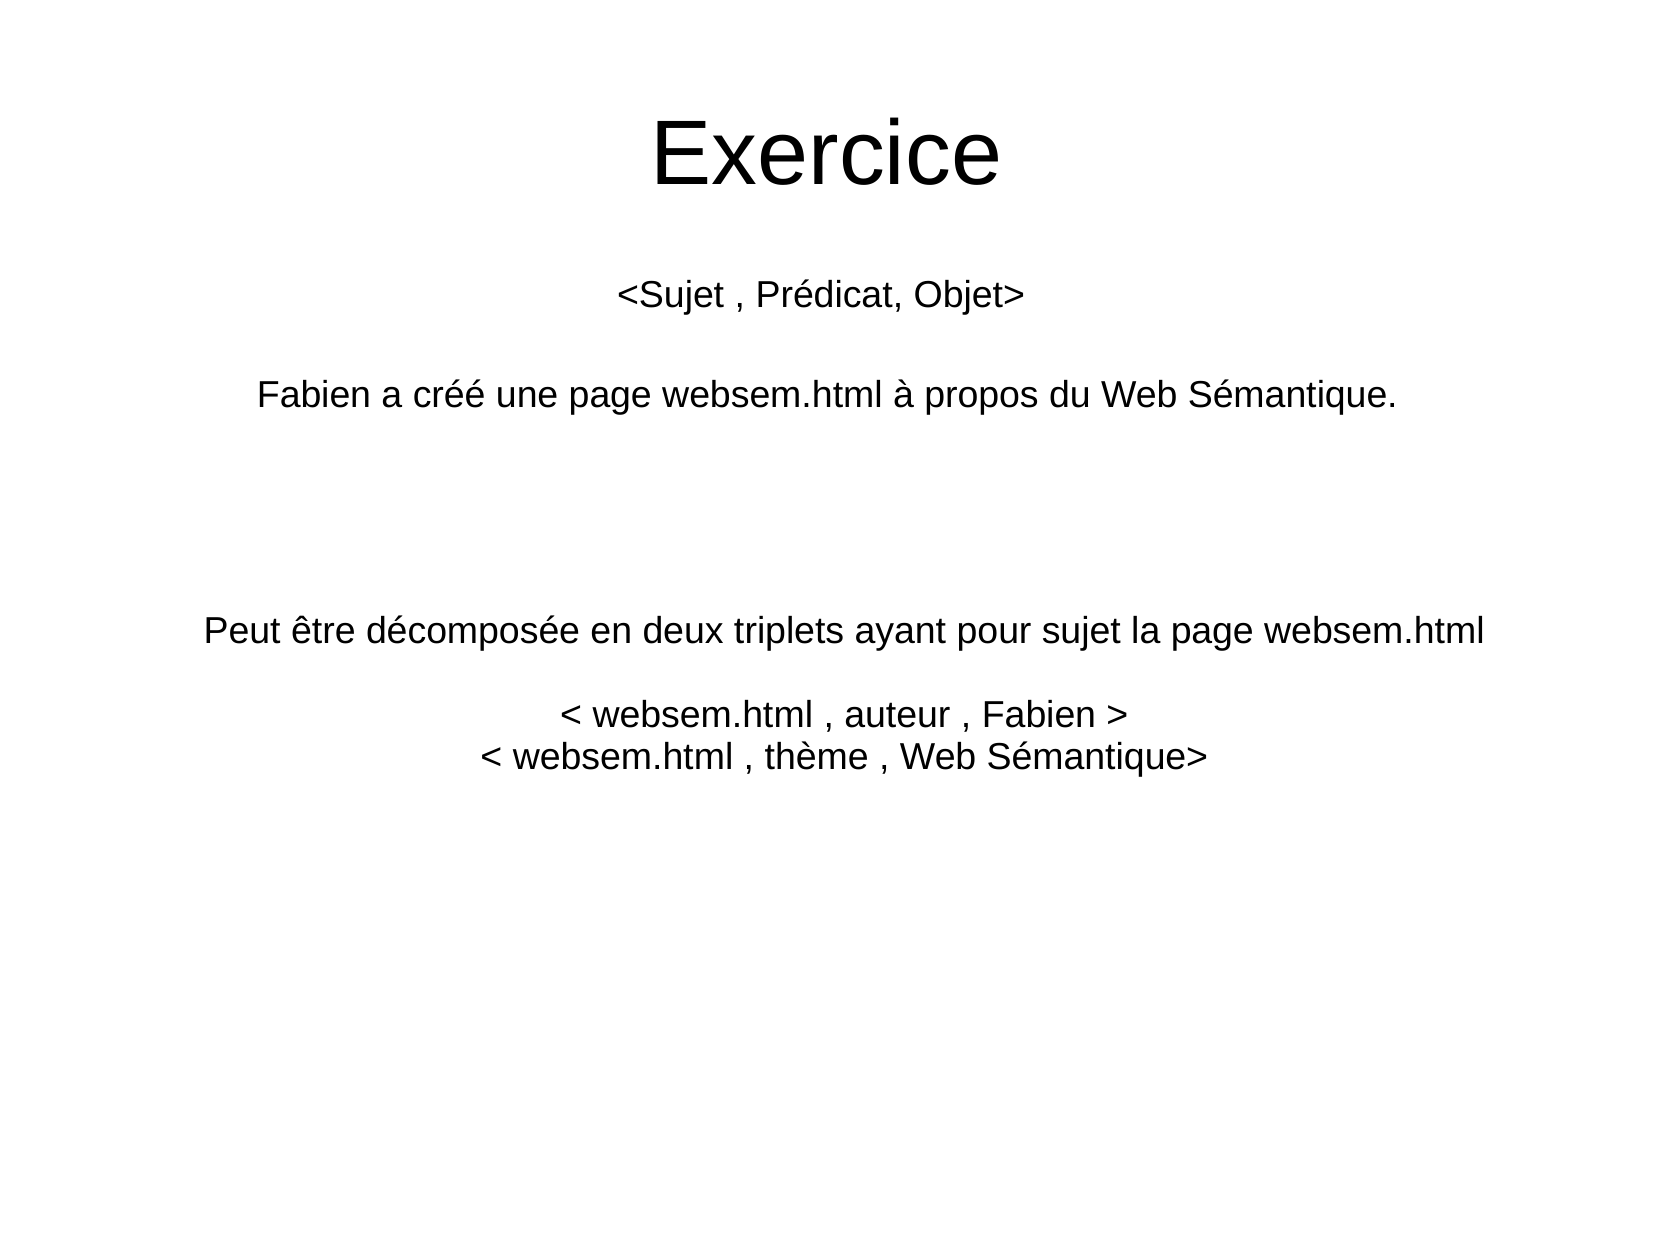

# Exercice
<Sujet , Prédicat, Objet>
Fabien a créé une page websem.html à propos du Web Sémantique.
Peut être décomposée en deux triplets ayant pour sujet la page websem.html
< websem.html , auteur , Fabien >
< websem.html , thème , Web Sémantique>